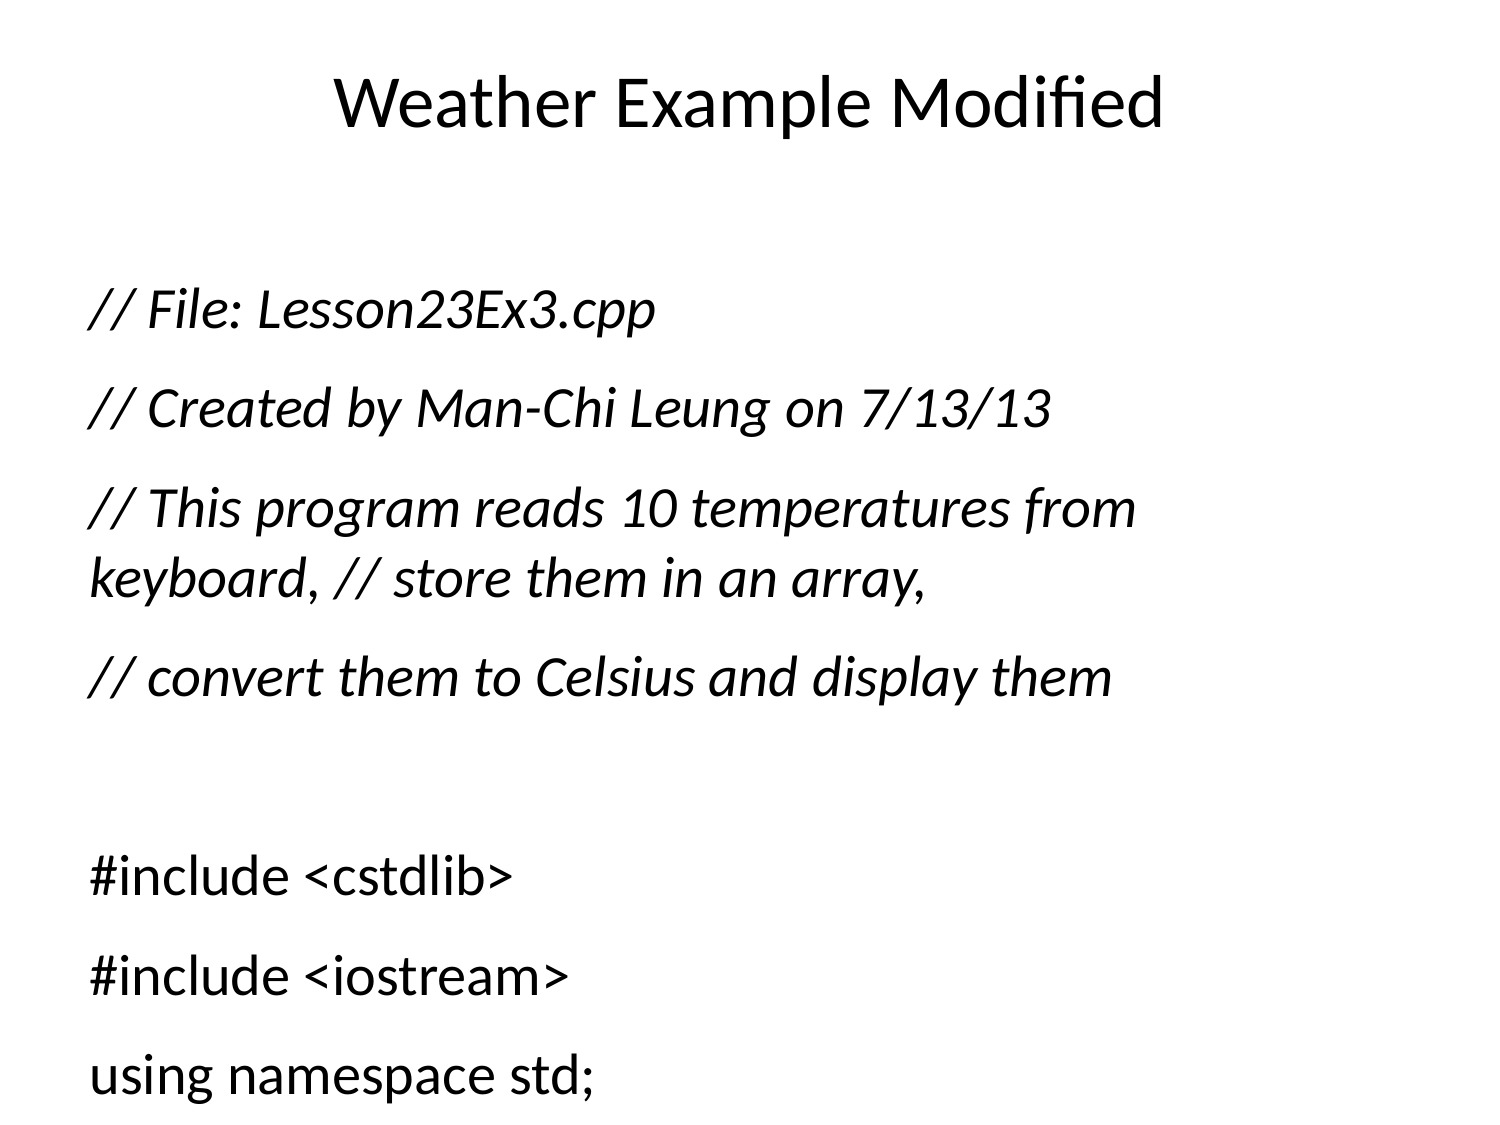

# Weather Example Modified
// File: Lesson23Ex3.cpp
// Created by Man-Chi Leung on 7/13/13
// This program reads 10 temperatures from keyboard, // store them in an array,
// convert them to Celsius and display them
#include <cstdlib>
#include <iostream>
using namespace std;